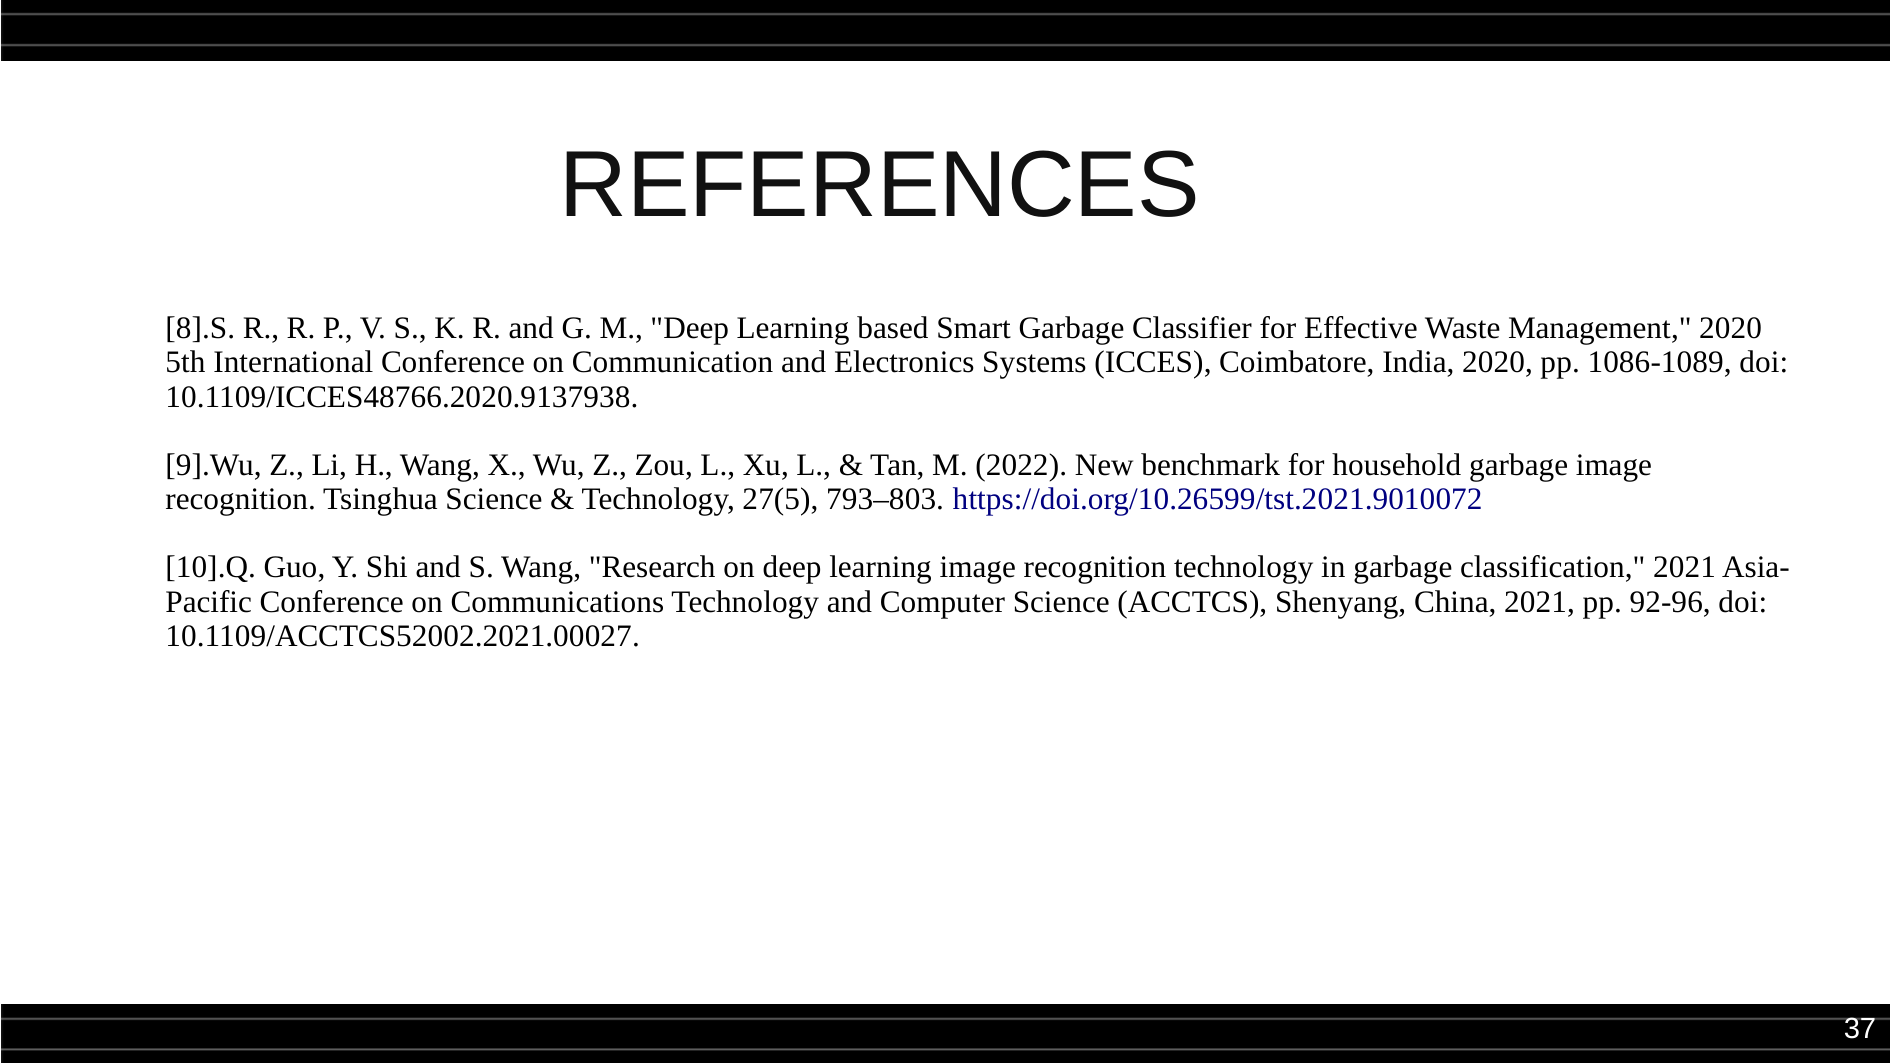

# REFERENCES
[8].S. R., R. P., V. S., K. R. and G. M., "Deep Learning based Smart Garbage Classifier for Effective Waste Management," 2020 5th International Conference on Communication and Electronics Systems (ICCES), Coimbatore, India, 2020, pp. 1086-1089, doi: 10.1109/ICCES48766.2020.9137938.
[9].Wu, Z., Li, H., Wang, X., Wu, Z., Zou, L., Xu, L., & Tan, M. (2022). New benchmark for household garbage image recognition. Tsinghua Science & Technology, 27(5), 793–803. https://doi.org/10.26599/tst.2021.9010072
[10].Q. Guo, Y. Shi and S. Wang, "Research on deep learning image recognition technology in garbage classification," 2021 Asia-Pacific Conference on Communications Technology and Computer Science (ACCTCS), Shenyang, China, 2021, pp. 92-96, doi: 10.1109/ACCTCS52002.2021.00027.